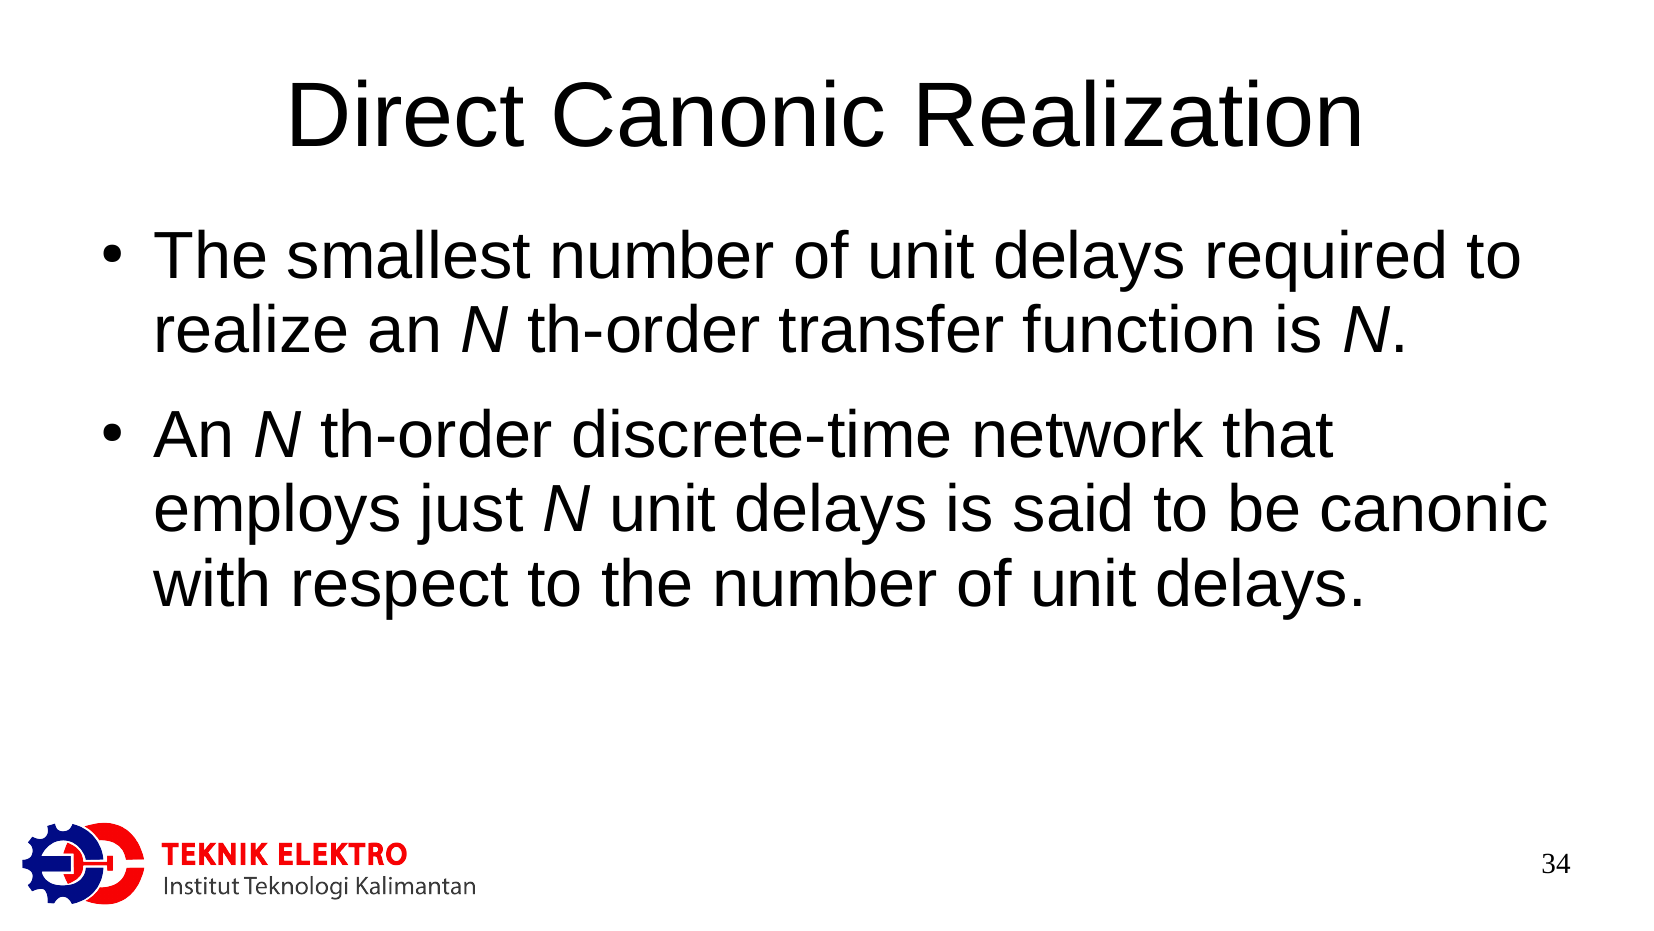

# Direct Canonic Realization
The smallest number of unit delays required to realize an N th-order transfer function is N.
An N th-order discrete-time network that employs just N unit delays is said to be canonic with respect to the number of unit delays.
34